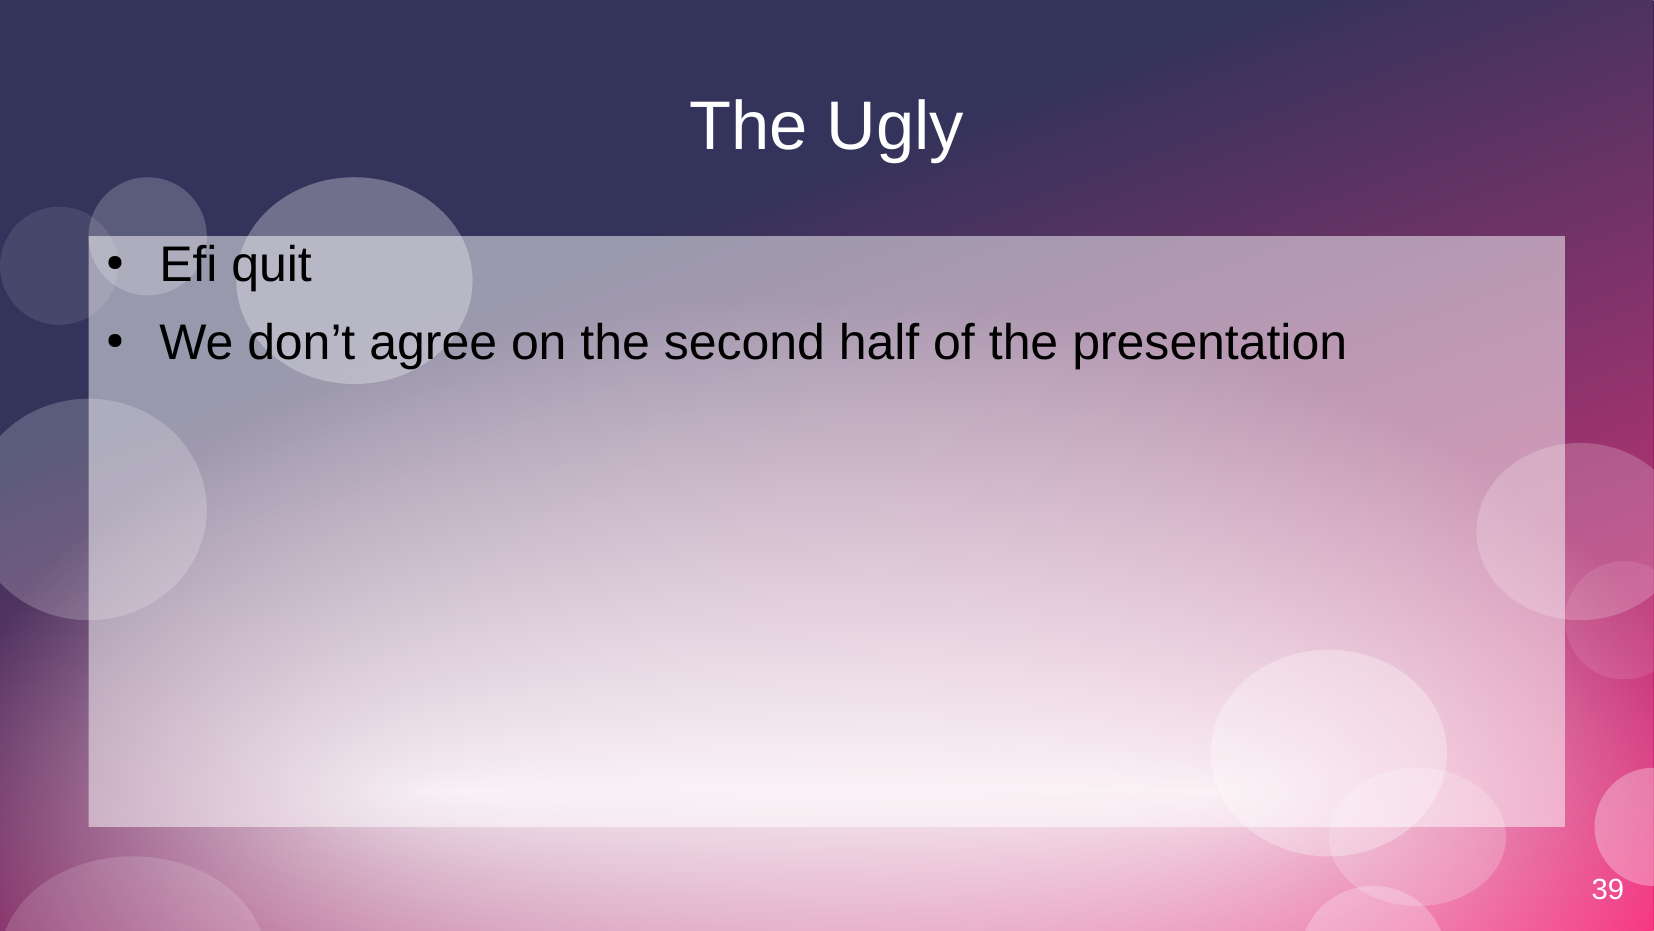

# The Ugly
Efi quit
We don’t agree on the second half of the presentation